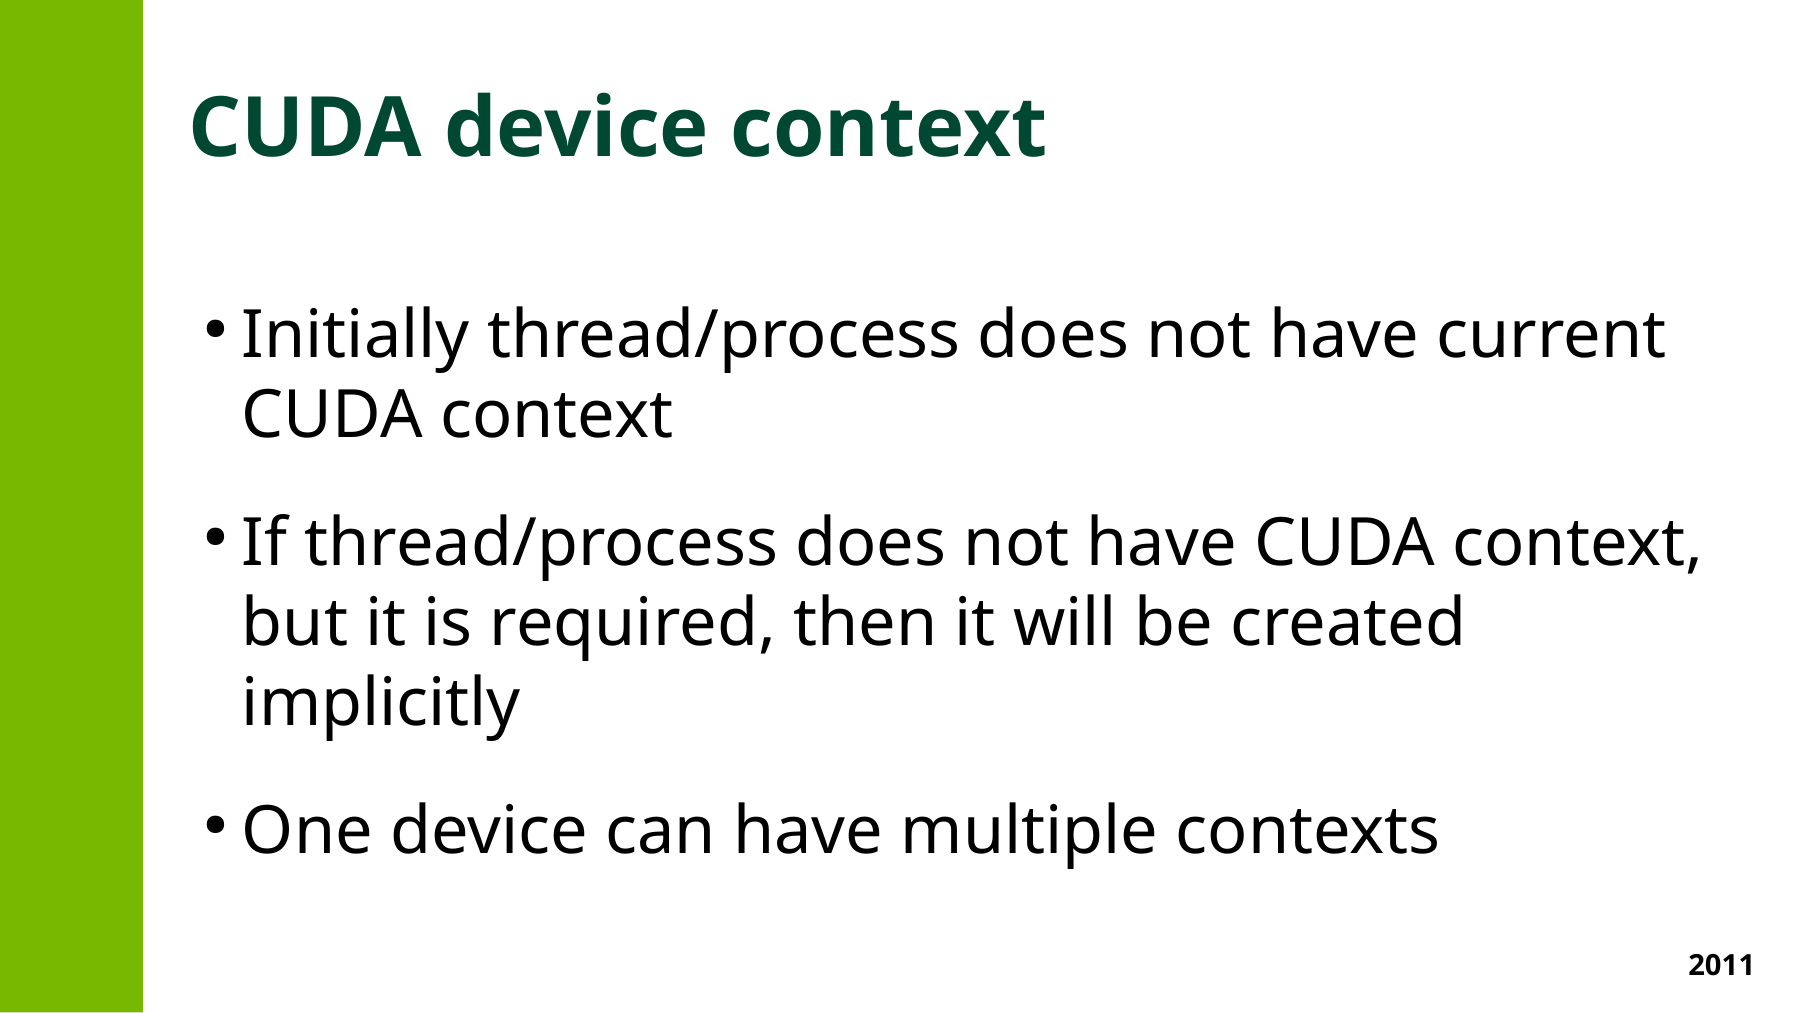

# CUDA device context
Initially thread/process does not have current CUDA context
If thread/process does not have CUDA context, but it is required, then it will be created implicitly
One device can have multiple contexts